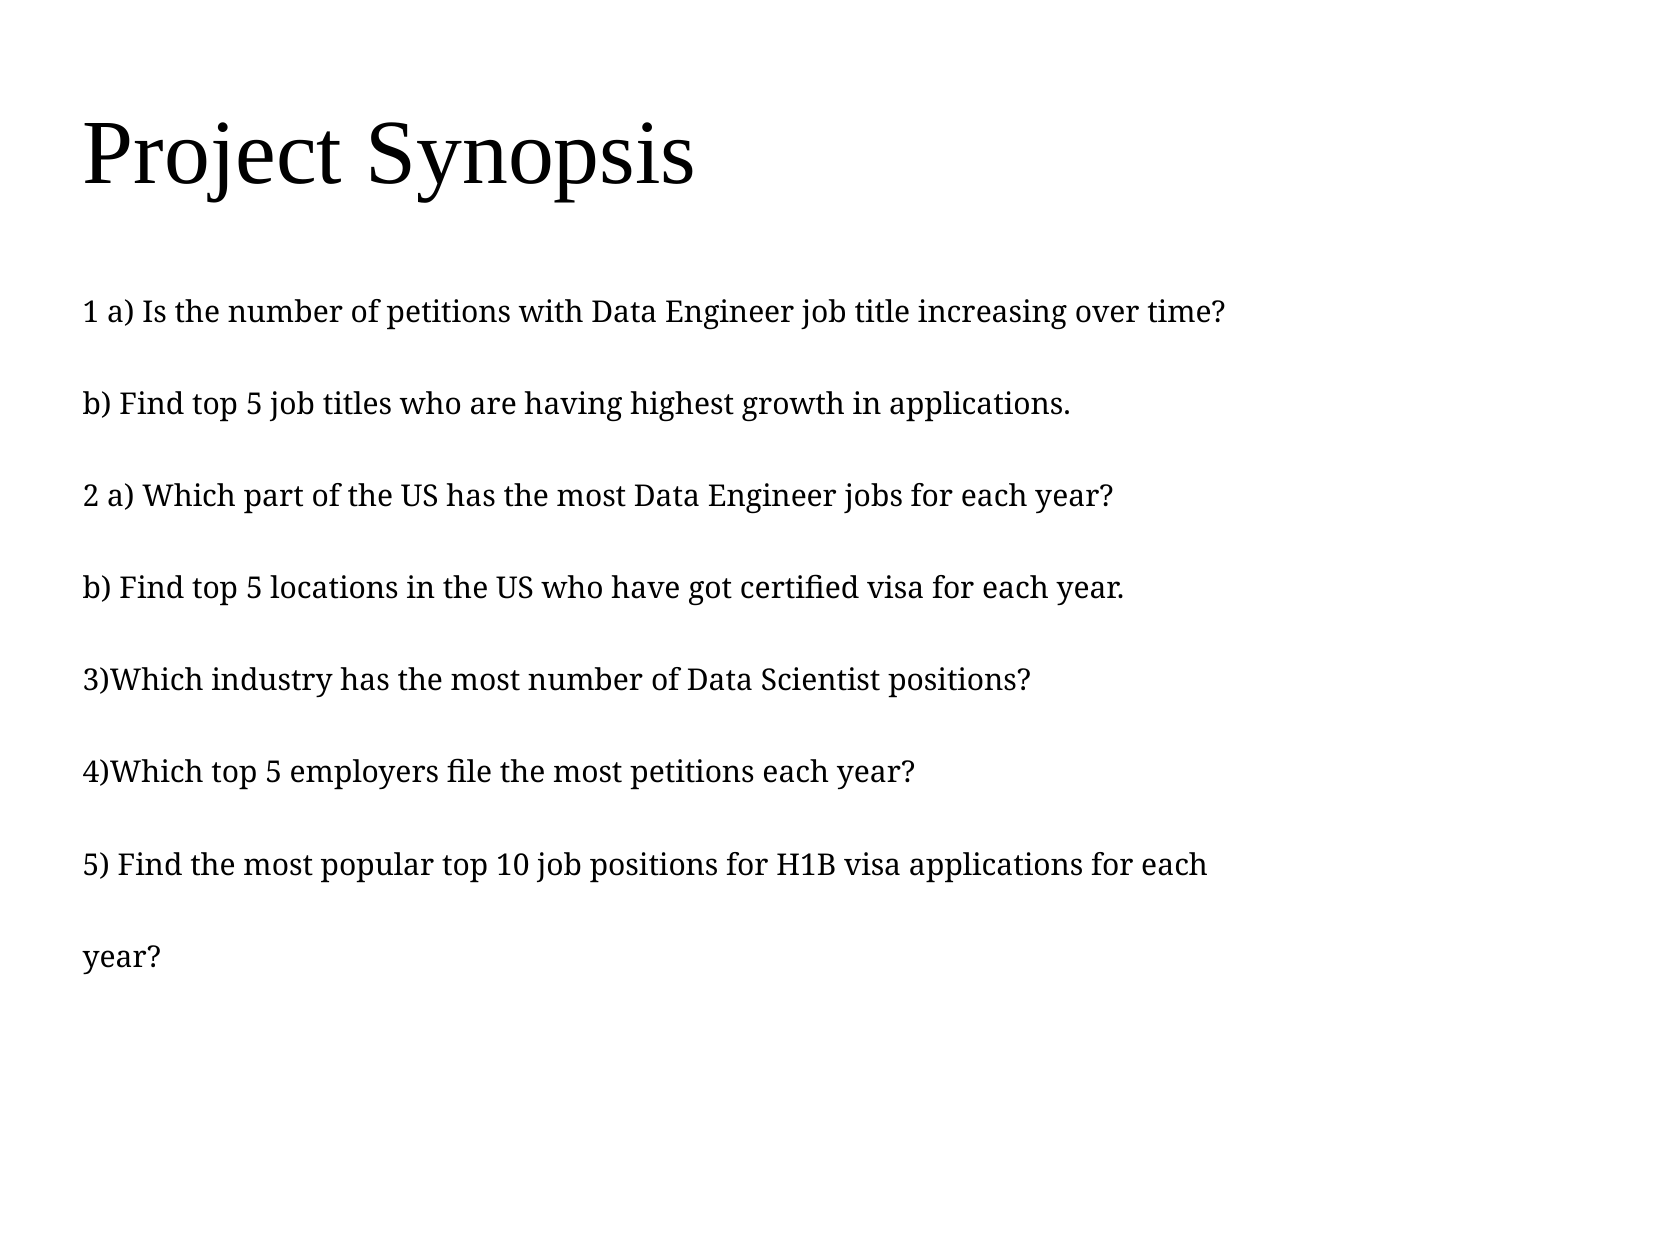

# Project Synopsis
1 a) Is the number of petitions with Data Engineer job title increasing over time?
b) Find top 5 job titles who are having highest growth in applications.
2 a) Which part of the US has the most Data Engineer jobs for each year?
b) Find top 5 locations in the US who have got certified visa for each year.
3)Which industry has the most number of Data Scientist positions?
4)Which top 5 employers file the most petitions each year?
5) Find the most popular top 10 job positions for H1B visa applications for each
year?